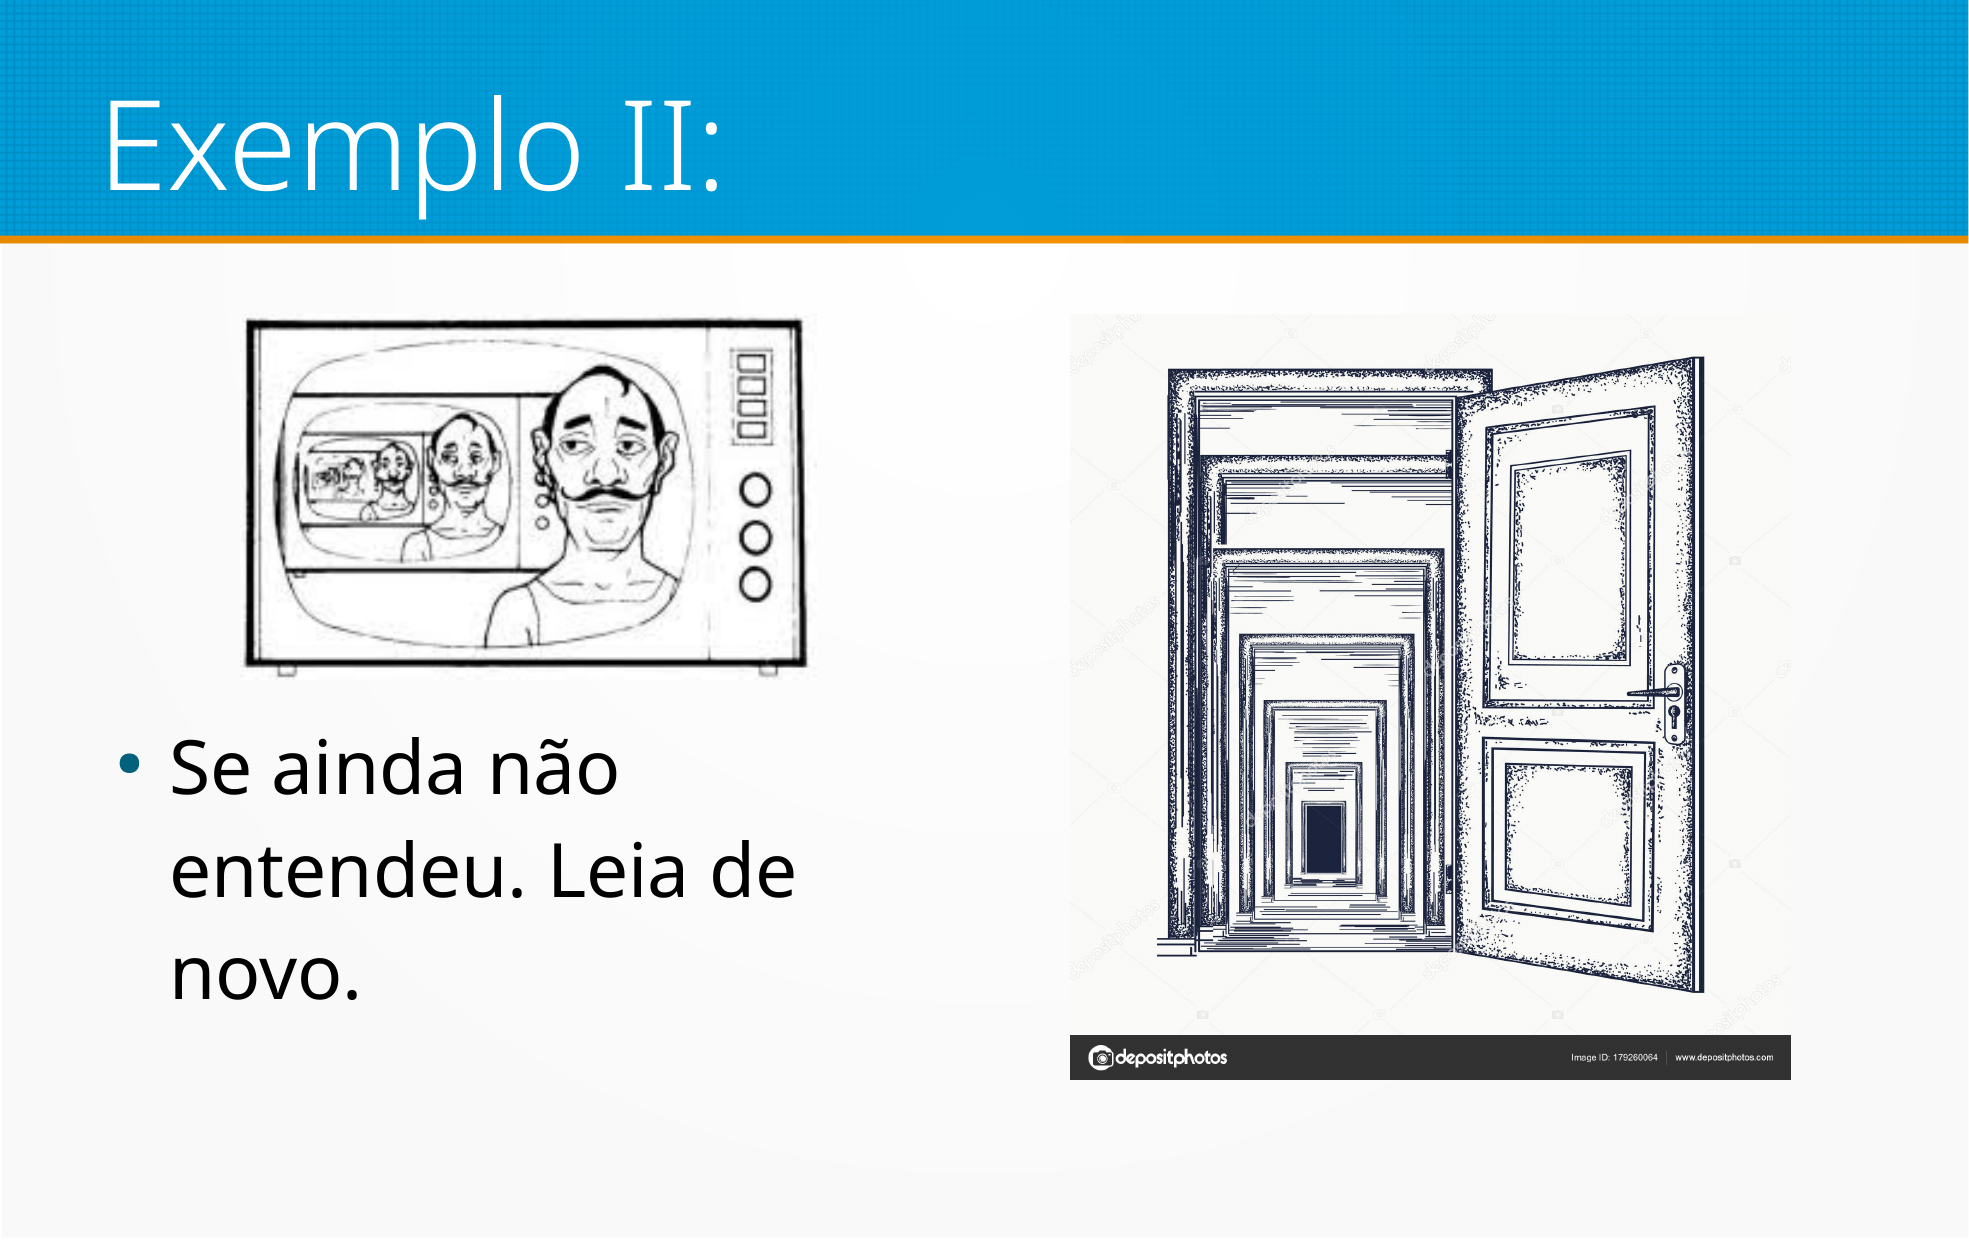

# Exemplo II:
Se ainda não entendeu. Leia de novo.